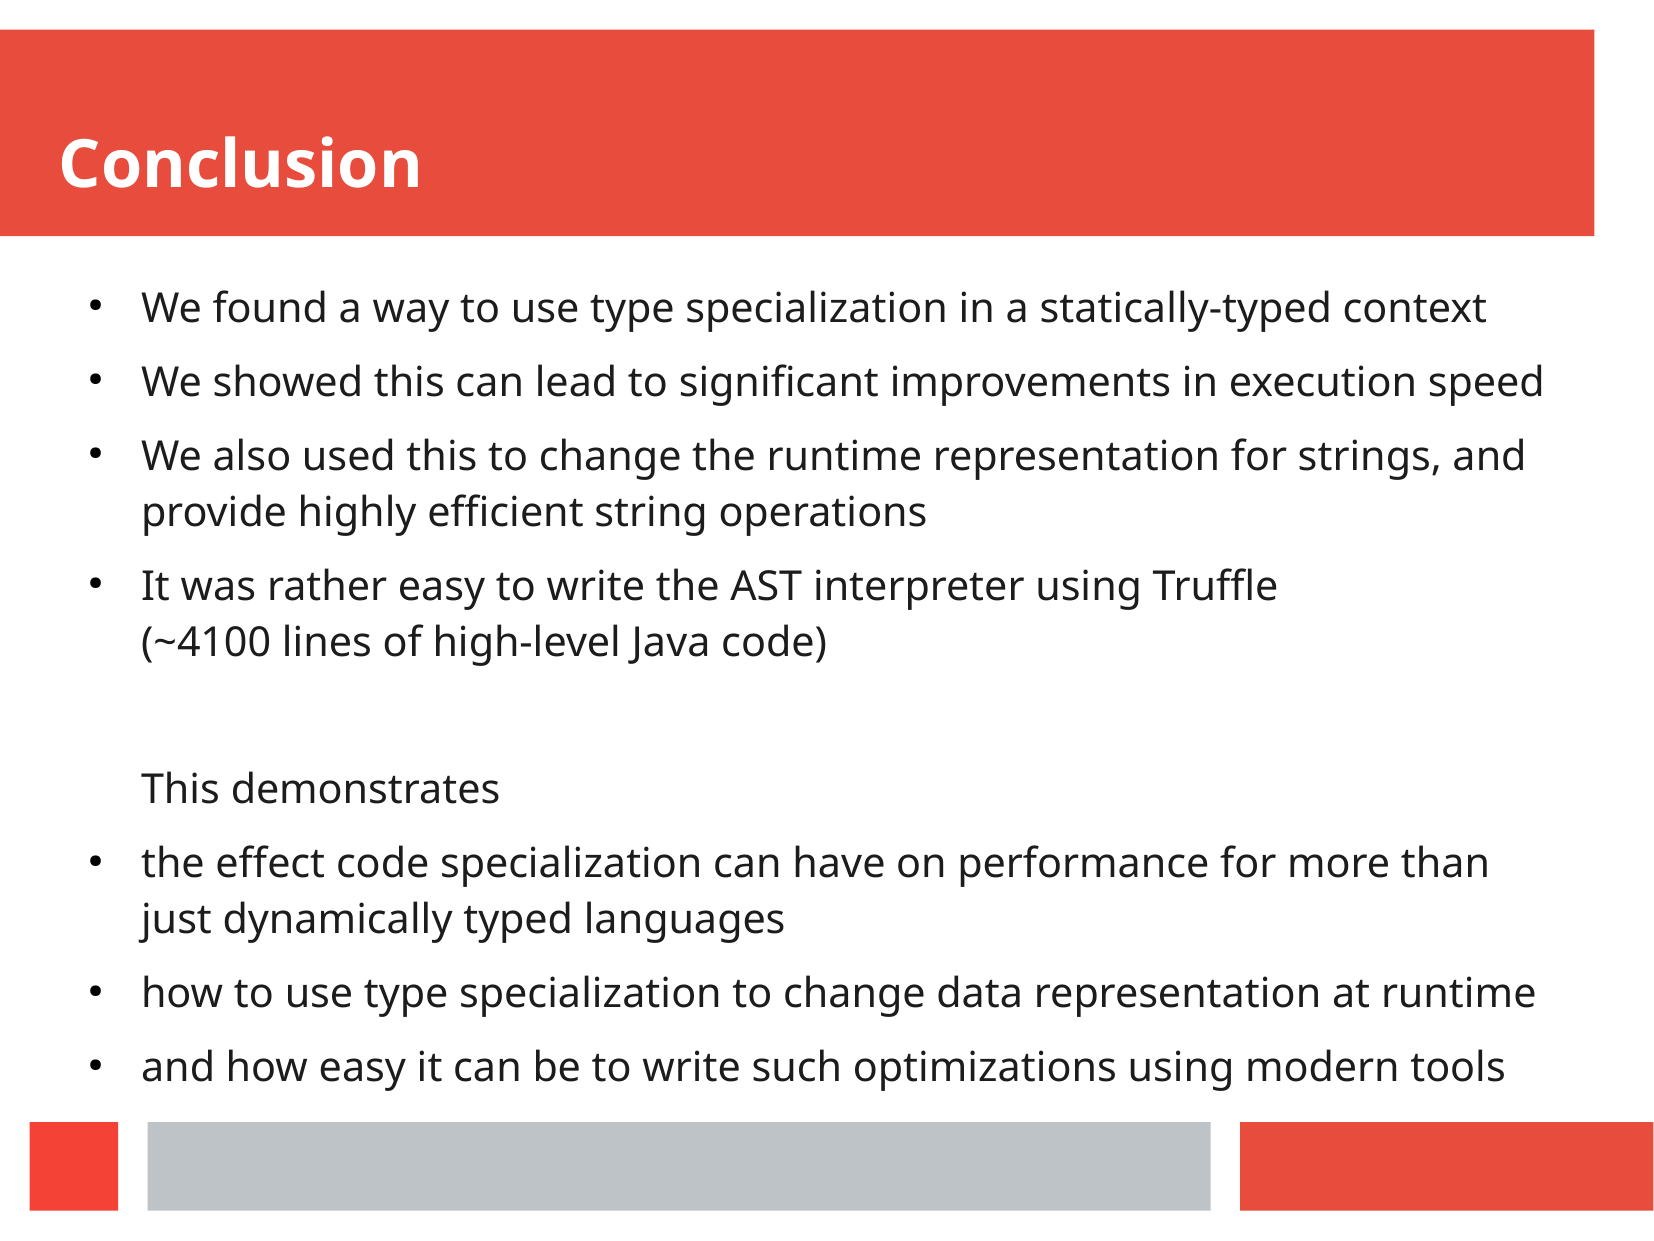

# Conclusion
We found a way to use type specialization in a statically-typed context
We showed this can lead to significant improvements in execution speed
We also used this to change the runtime representation for strings, and provide highly efficient string operations
It was rather easy to write the AST interpreter using Truffle
(~4100 lines of high-level Java code)
This demonstrates
the effect code specialization can have on performance for more than just dynamically typed languages
how to use type specialization to change data representation at runtime
and how easy it can be to write such optimizations using modern tools